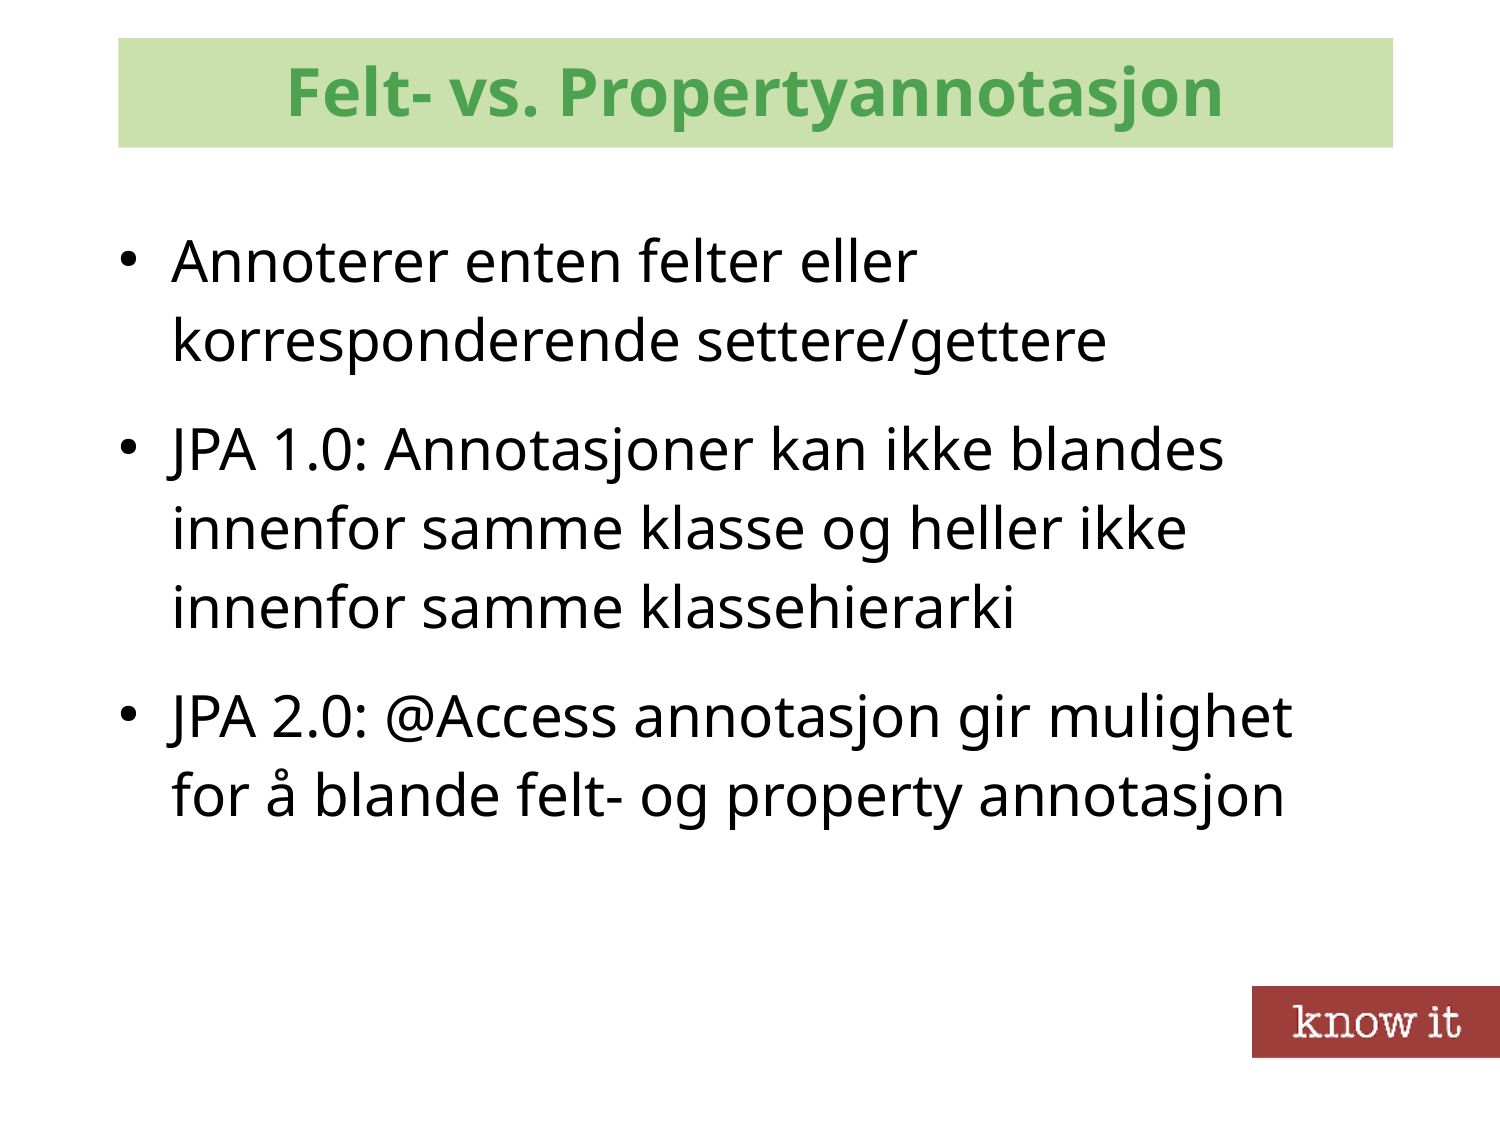

Felt- vs. Propertyannotasjon
# Annoterer enten felter eller korresponderende settere/gettere
JPA 1.0: Annotasjoner kan ikke blandes innenfor samme klasse og heller ikke innenfor samme klassehierarki
JPA 2.0: @Access annotasjon gir mulighet for å blande felt- og property annotasjon